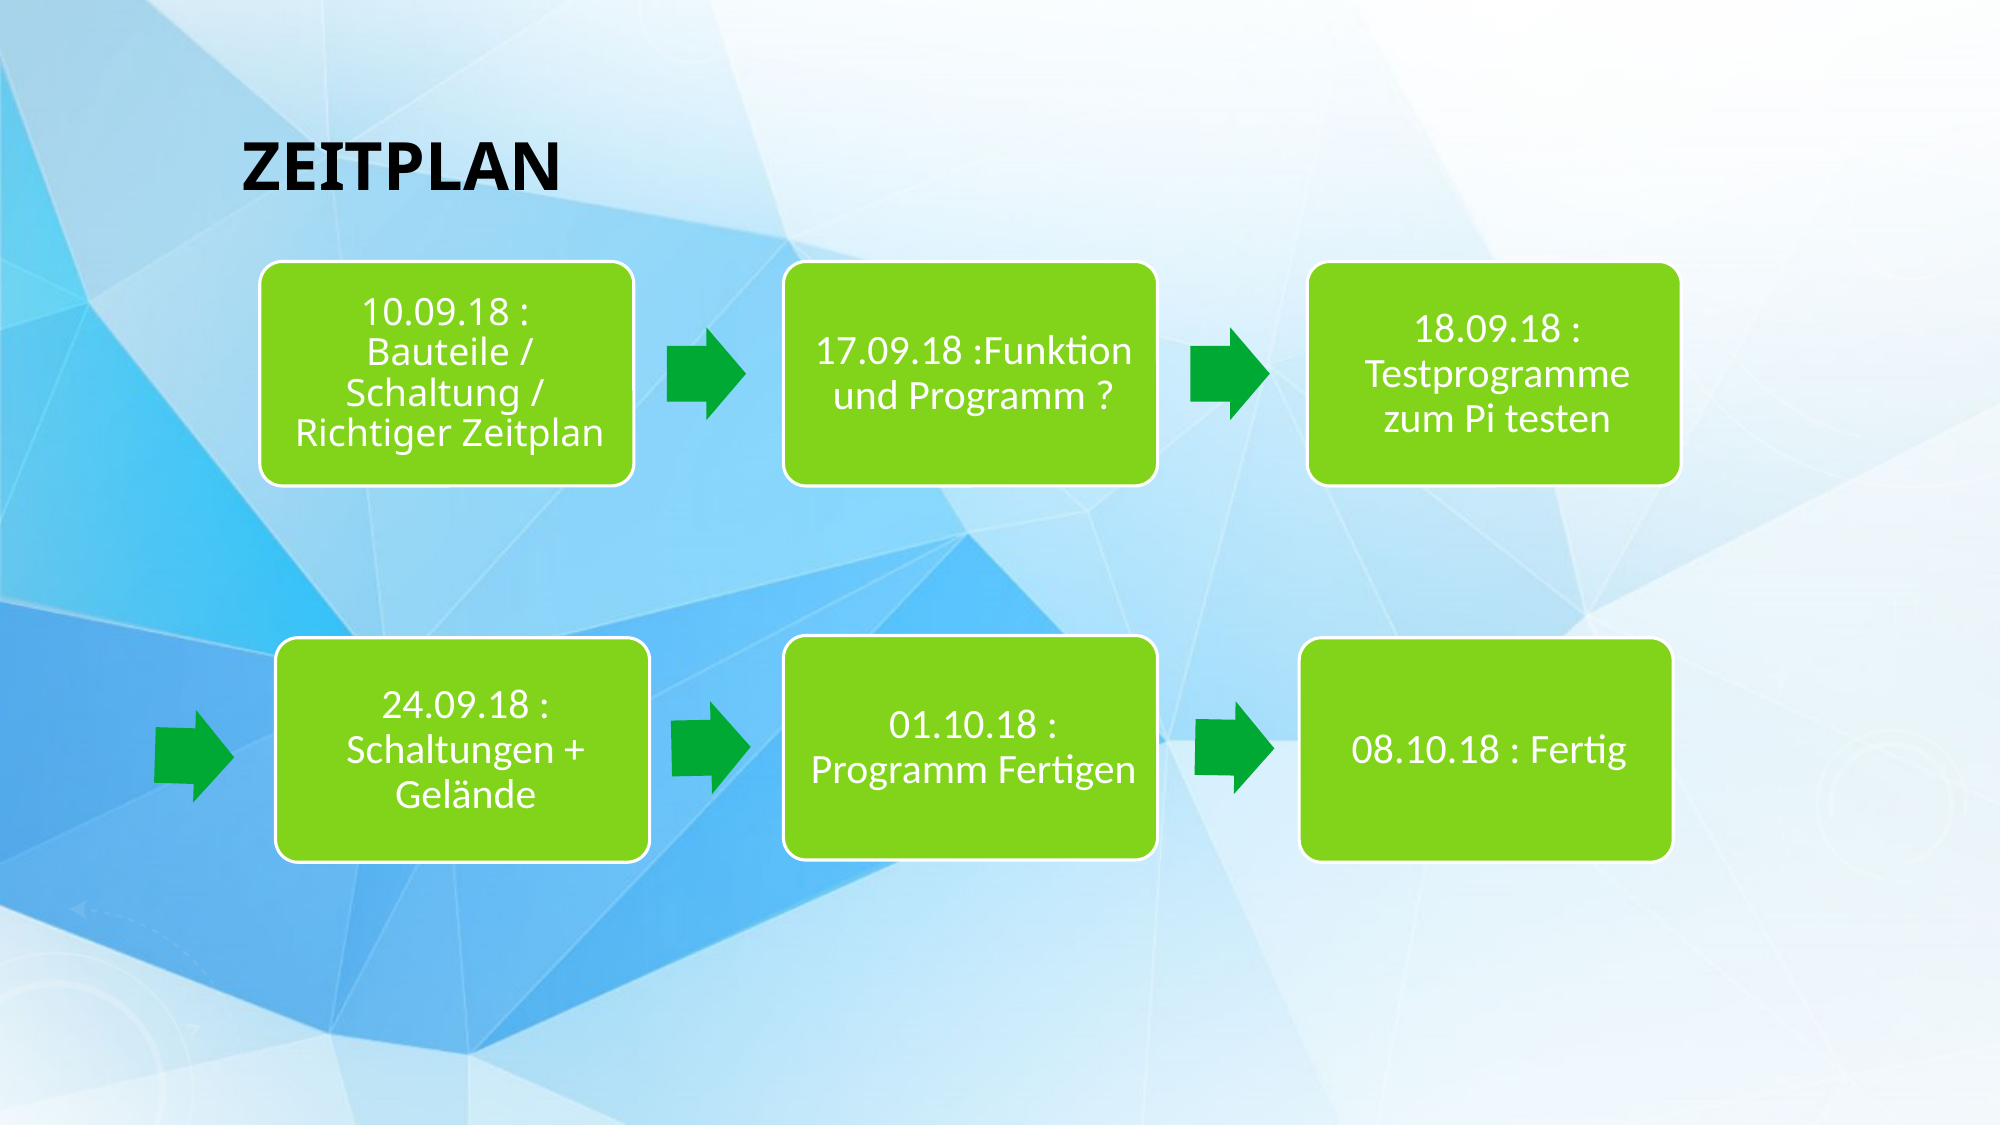

# Zeitplan
10.09.18 : Bauteile / Schaltung /  Richtiger Zeitplan
17.09.18 :Funktion und Programm ?
18.09.18 : Testprogramme zum Pi testen
01.10.18 : Programm Fertigen
24.09.18 : Schaltungen + Gelände
08.10.18 : Fertig